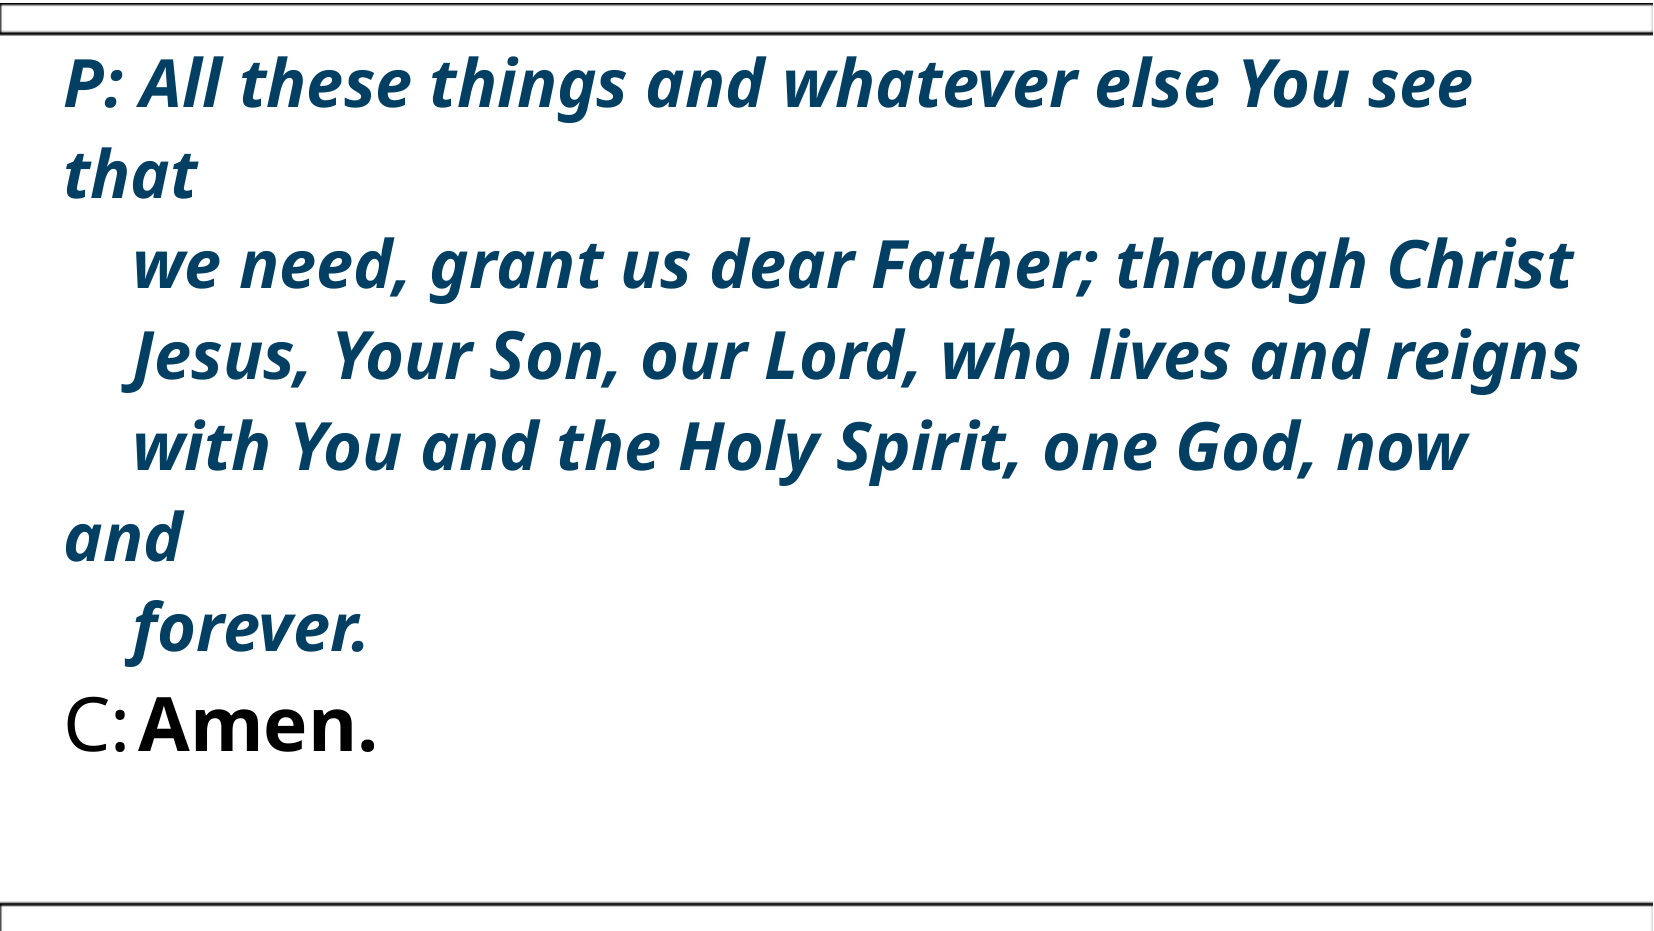

P: All these things and whatever else You see that
 we need, grant us dear Father; through Christ
 Jesus, Your Son, our Lord, who lives and reigns
 with You and the Holy Spirit, one God, now and
 forever.
C:	Amen.